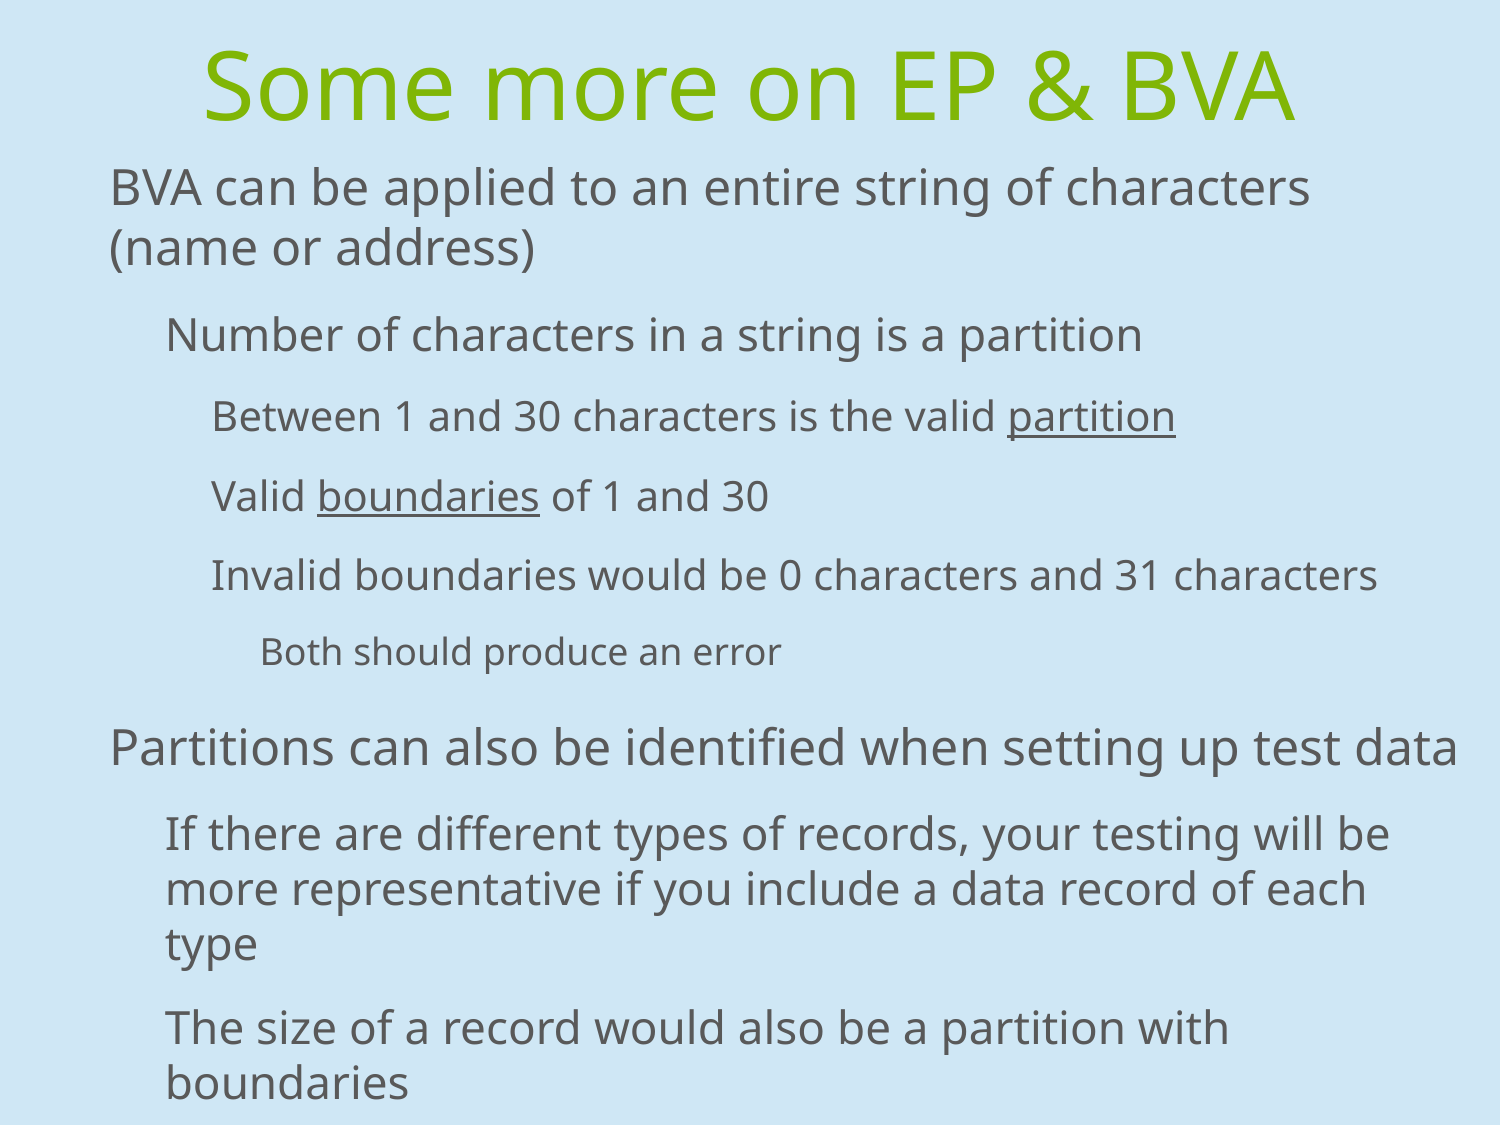

# Some more on EP & BVA
BVA can be applied to an entire string of characters (name or address)
Number of characters in a string is a partition
Between 1 and 30 characters is the valid partition
Valid boundaries of 1 and 30
Invalid boundaries would be 0 characters and 31 characters
Both should produce an error
Partitions can also be identified when setting up test data
If there are different types of records, your testing will be more representative if you include a data record of each type
The size of a record would also be a partition with boundaries
With BVA, we think of the boundaries as a dividing line between 2 things
We have a value on either side of the boundary, but the boundary itself is not a value